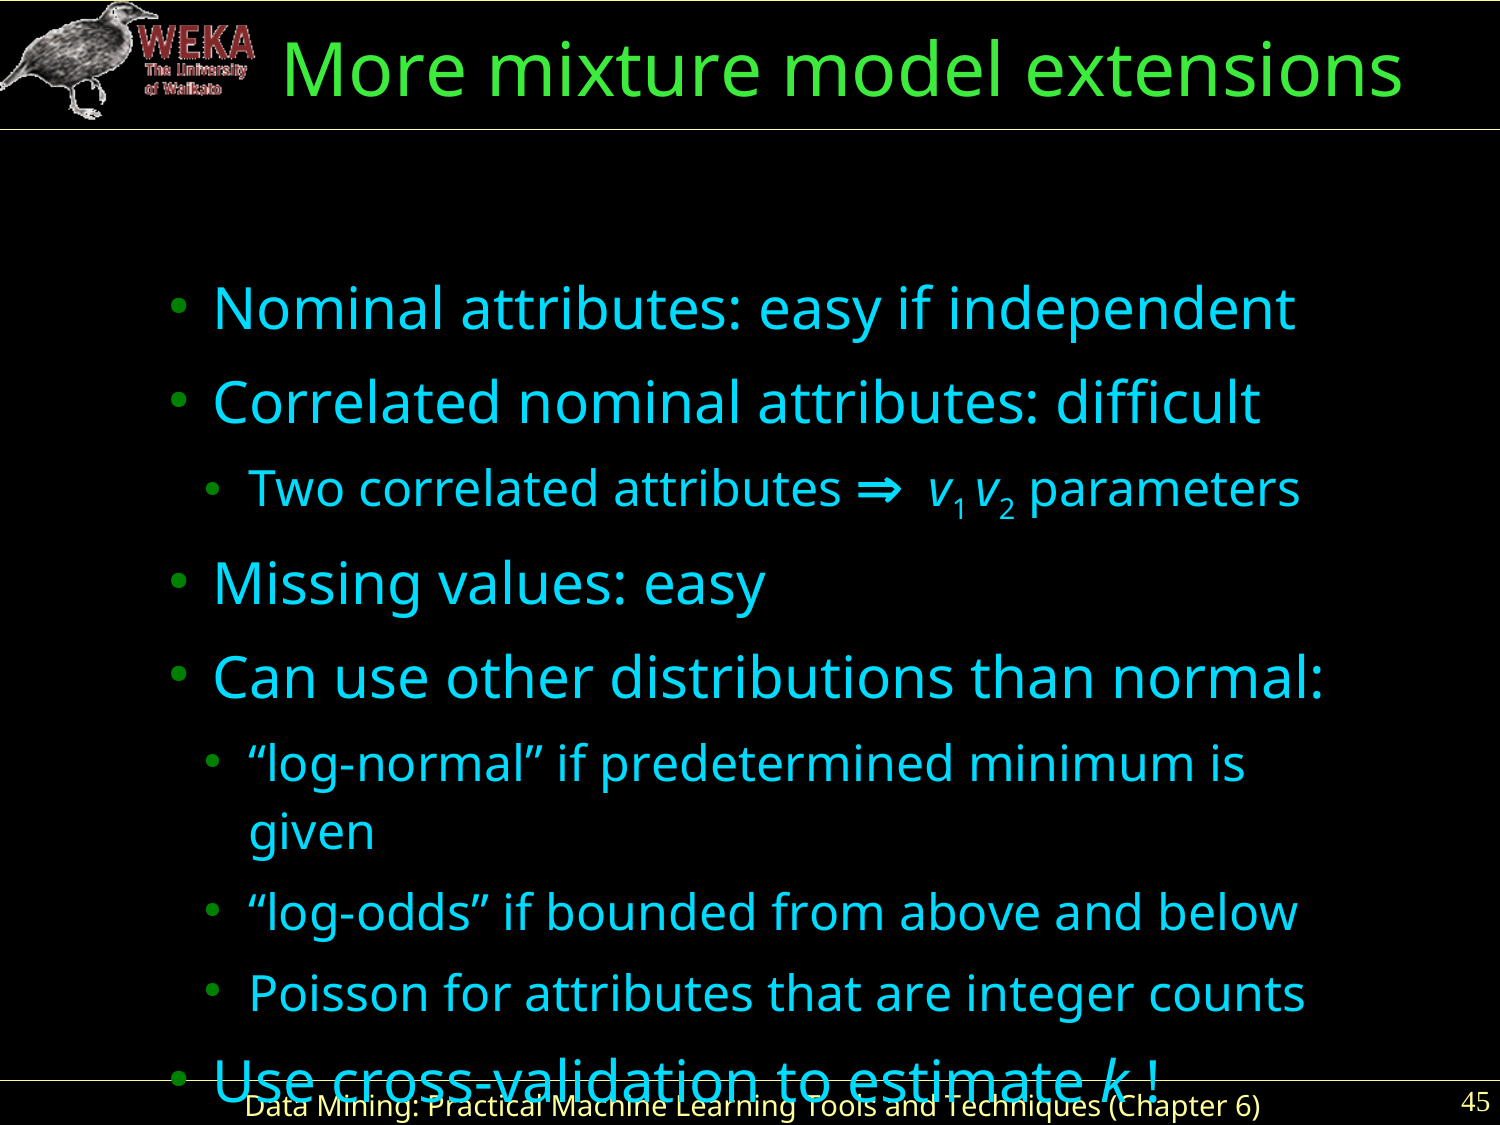

# More mixture model extensions
Nominal attributes: easy if independent
Correlated nominal attributes: difficult
Two correlated attributes  v1 v2 parameters
Missing values: easy
Can use other distributions than normal:
“log-normal” if predetermined minimum is given
“log-odds” if bounded from above and below
Poisson for attributes that are integer counts
Use cross-validation to estimate k !
Data Mining: Practical Machine Learning Tools and Techniques (Chapter 6)
45